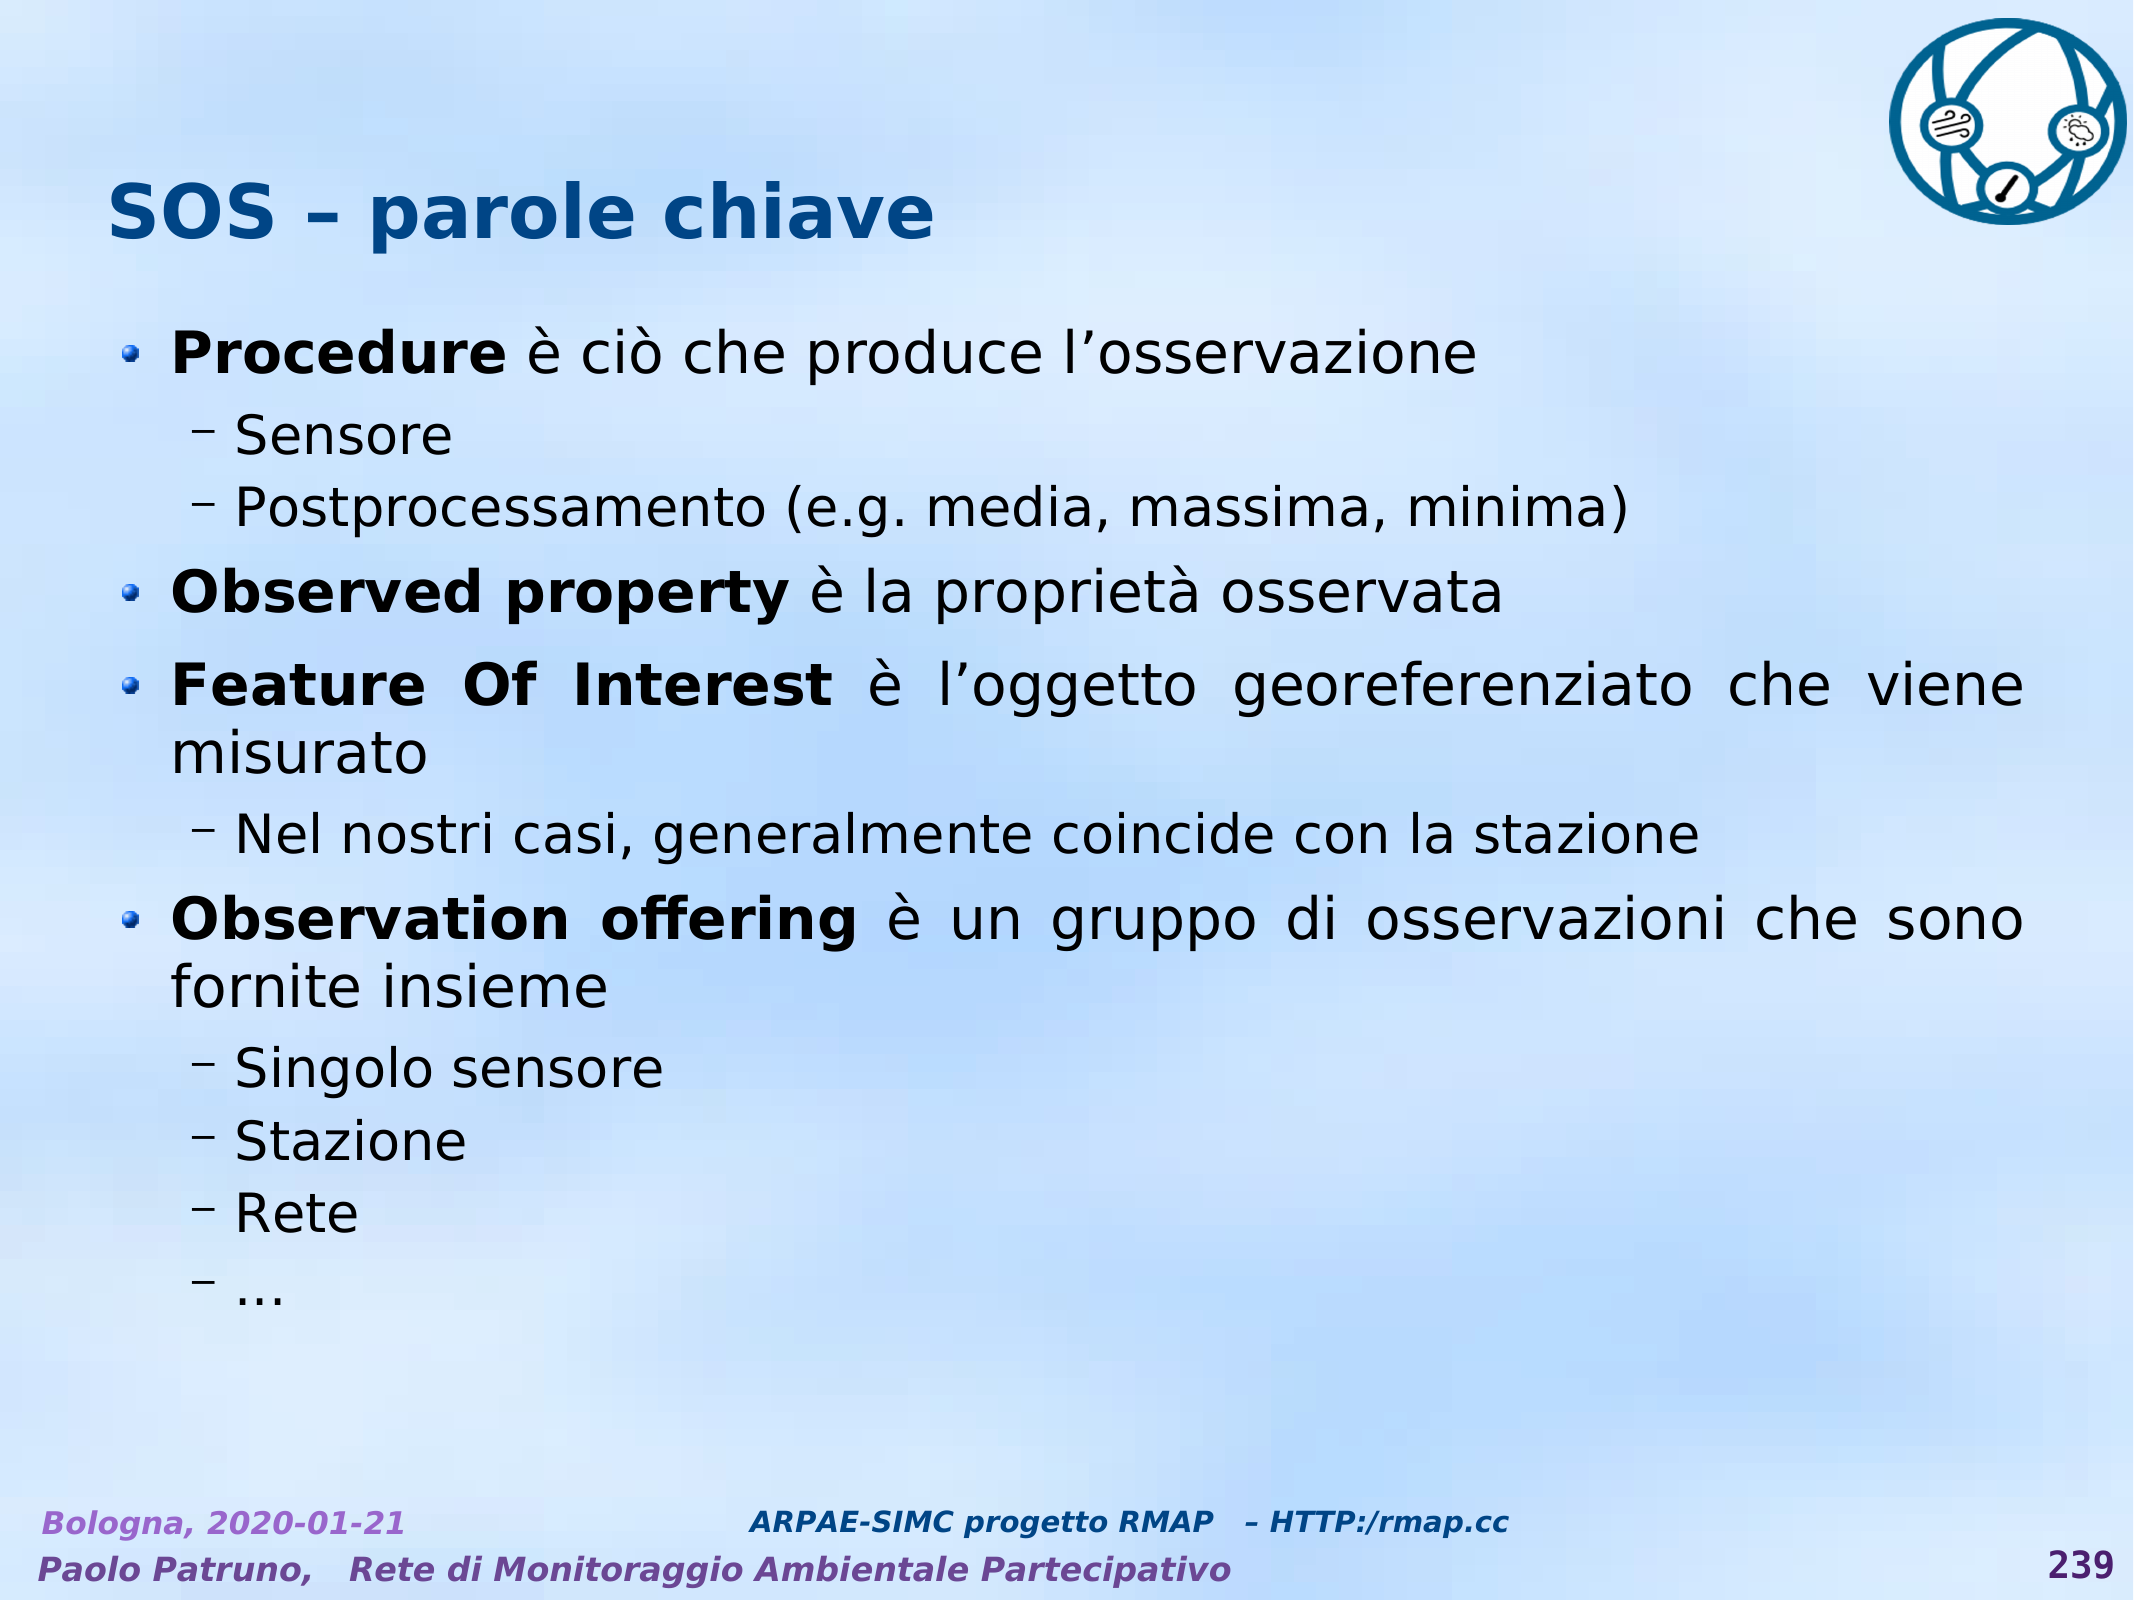

# SOS – parole chiave
Procedure è ciò che produce l’osservazione
Sensore
Postprocessamento (e.g. media, massima, minima)
Observed property è la proprietà osservata
Feature Of Interest è l’oggetto georeferenziato che viene misurato
Nel nostri casi, generalmente coincide con la stazione
Observation offering è un gruppo di osservazioni che sono fornite insieme
Singolo sensore
Stazione
Rete
...